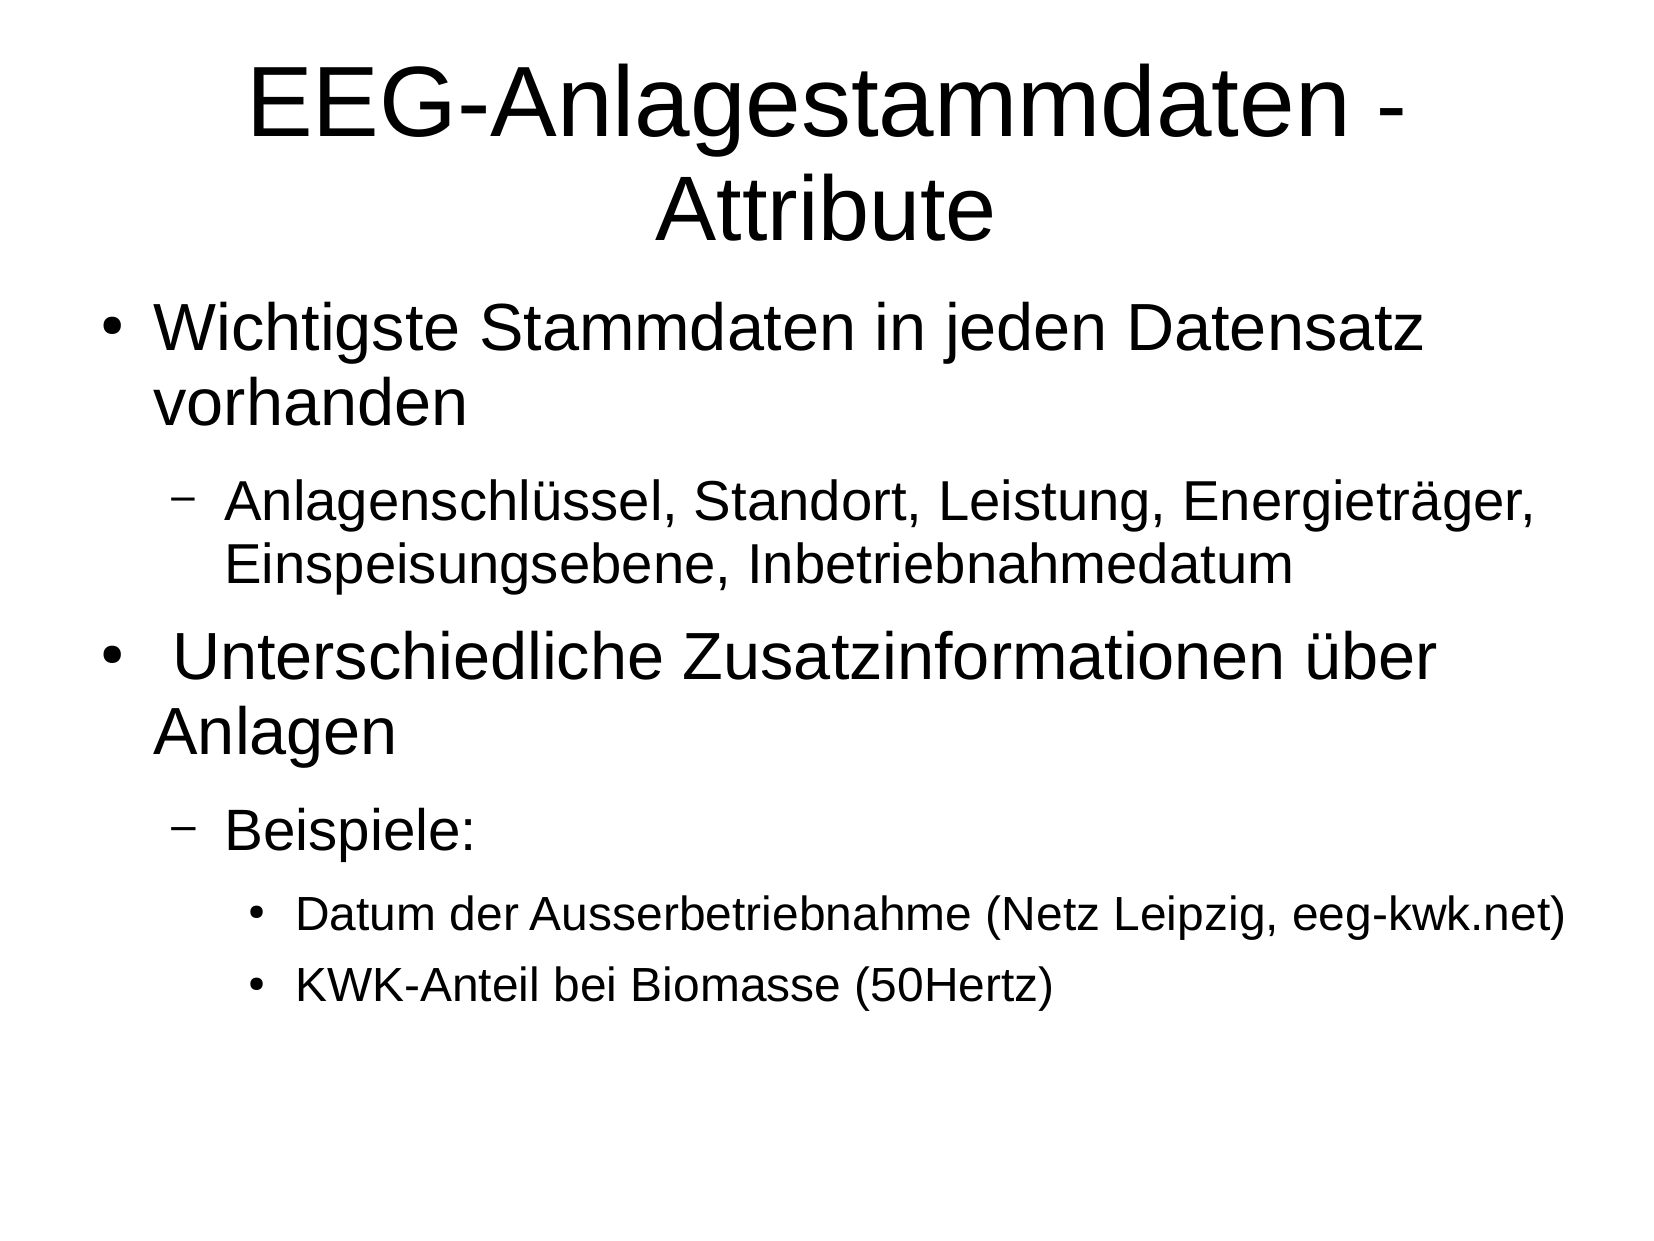

# EEG-Anlagestammdaten - Attribute
Wichtigste Stammdaten in jeden Datensatz vorhanden
Anlagenschlüssel, Standort, Leistung, Energieträger, Einspeisungsebene, Inbetriebnahmedatum
 Unterschiedliche Zusatzinformationen über Anlagen
Beispiele:
Datum der Ausserbetriebnahme (Netz Leipzig, eeg-kwk.net)
KWK-Anteil bei Biomasse (50Hertz)